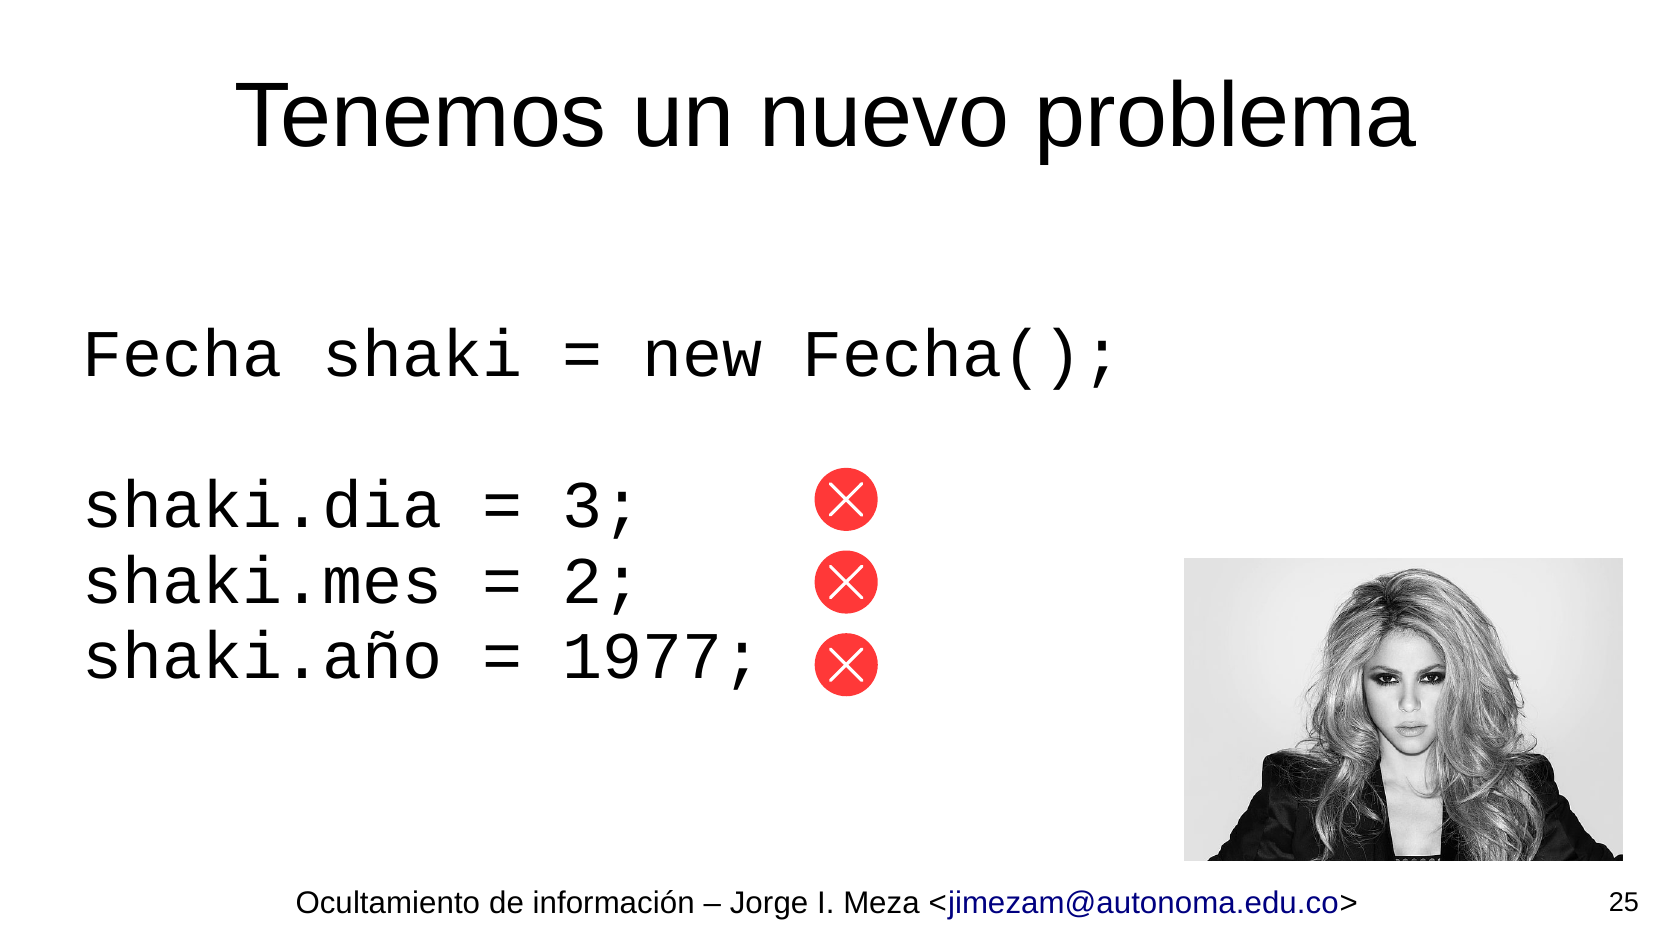

# Tenemos un nuevo problema
Fecha shaki = new Fecha();
shaki.dia = 3;
shaki.mes = 2;
shaki.año = 1977;